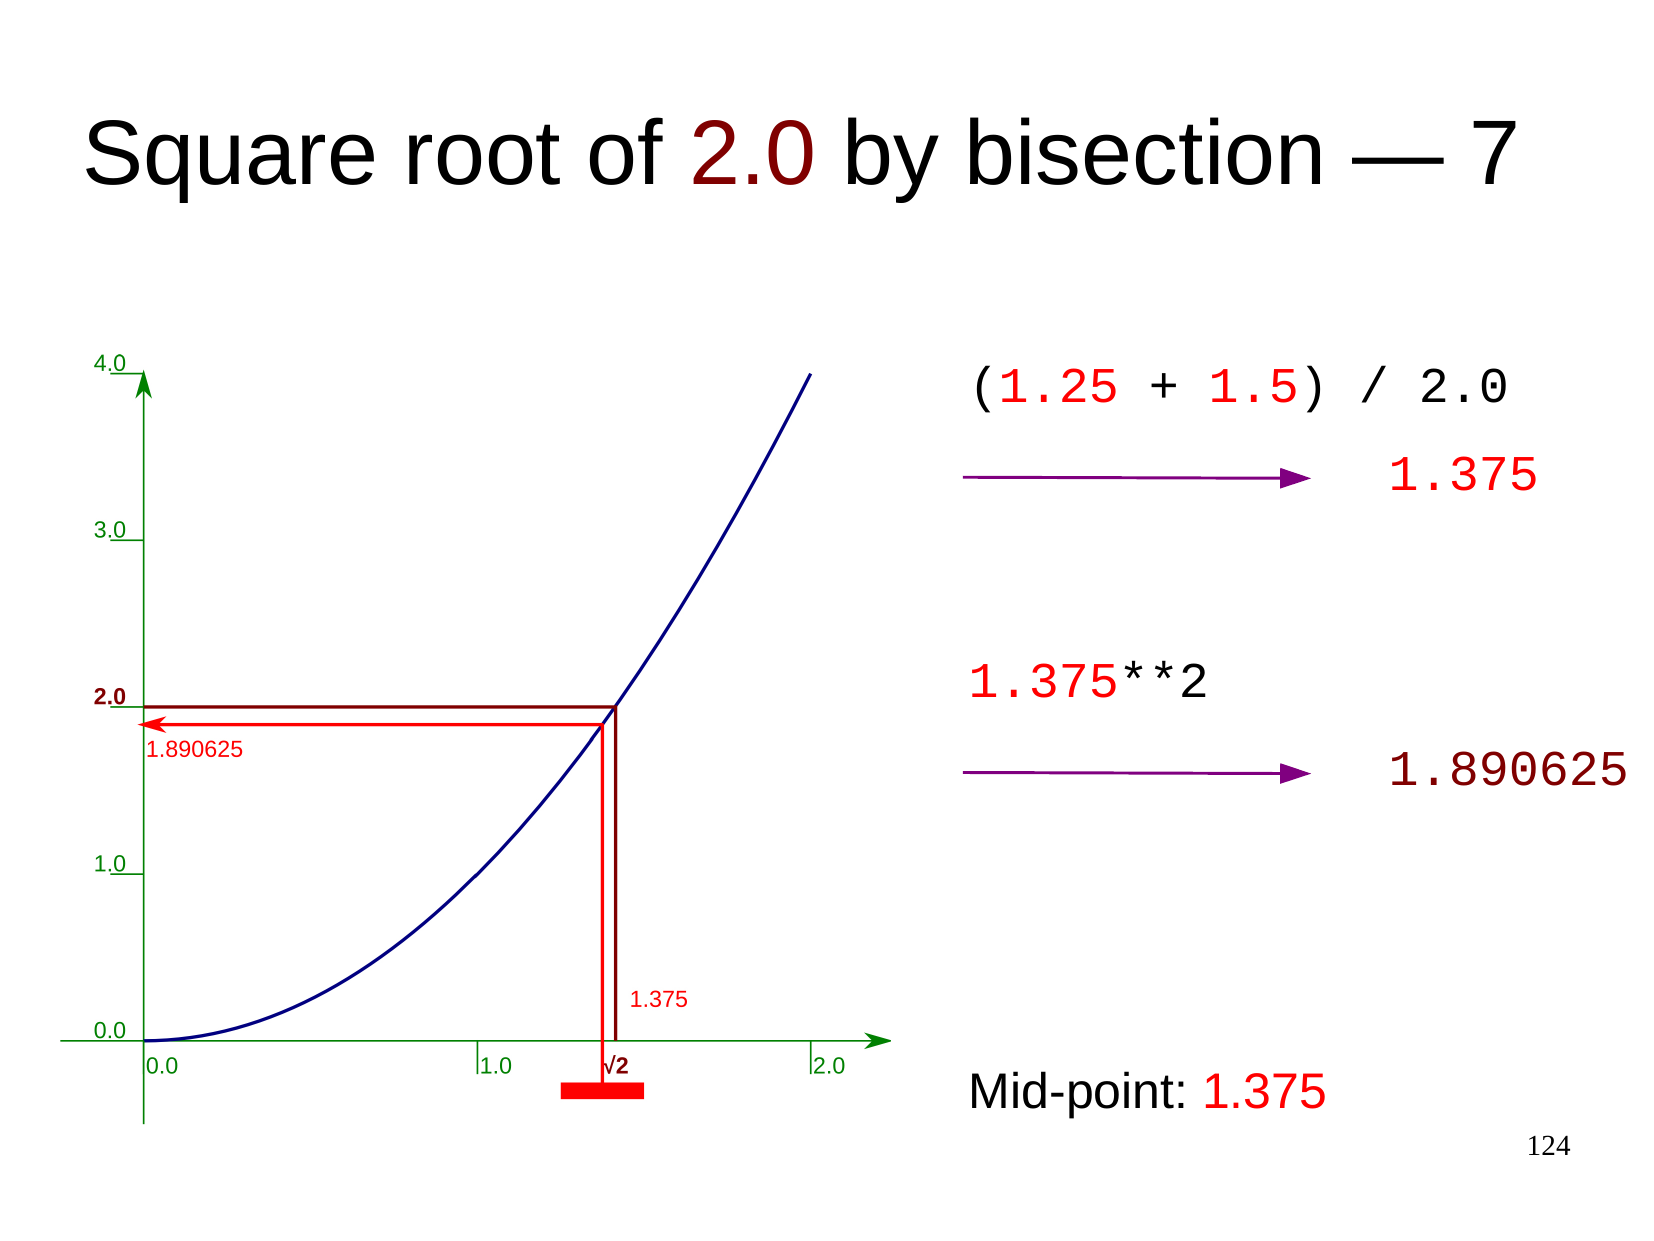

# Square root of 2.0 by bisection — 7
(1.25 + 1.5) / 2.0
1.375
1.375**2
1.890625
Mid-point: 1.375
124